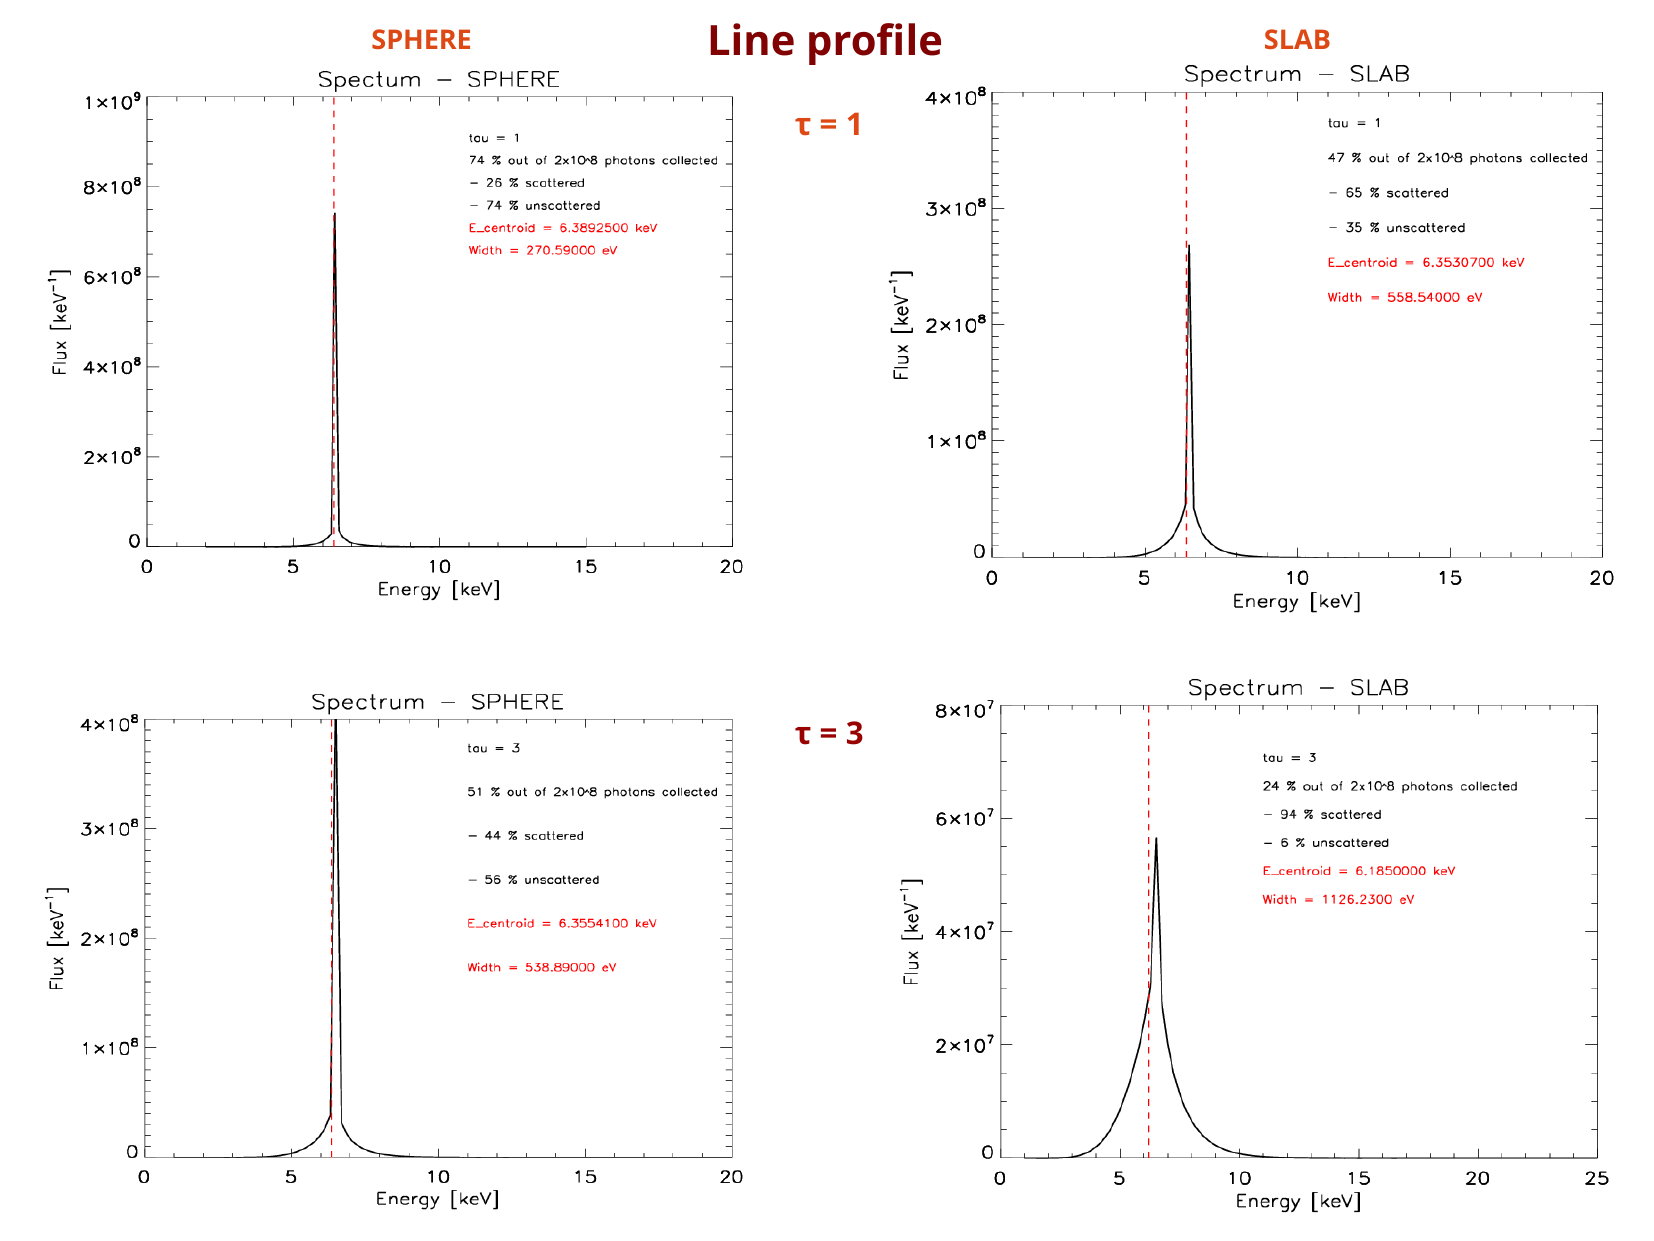

Line profile
SPHERE
SLAB
τ = 1
τ = 3